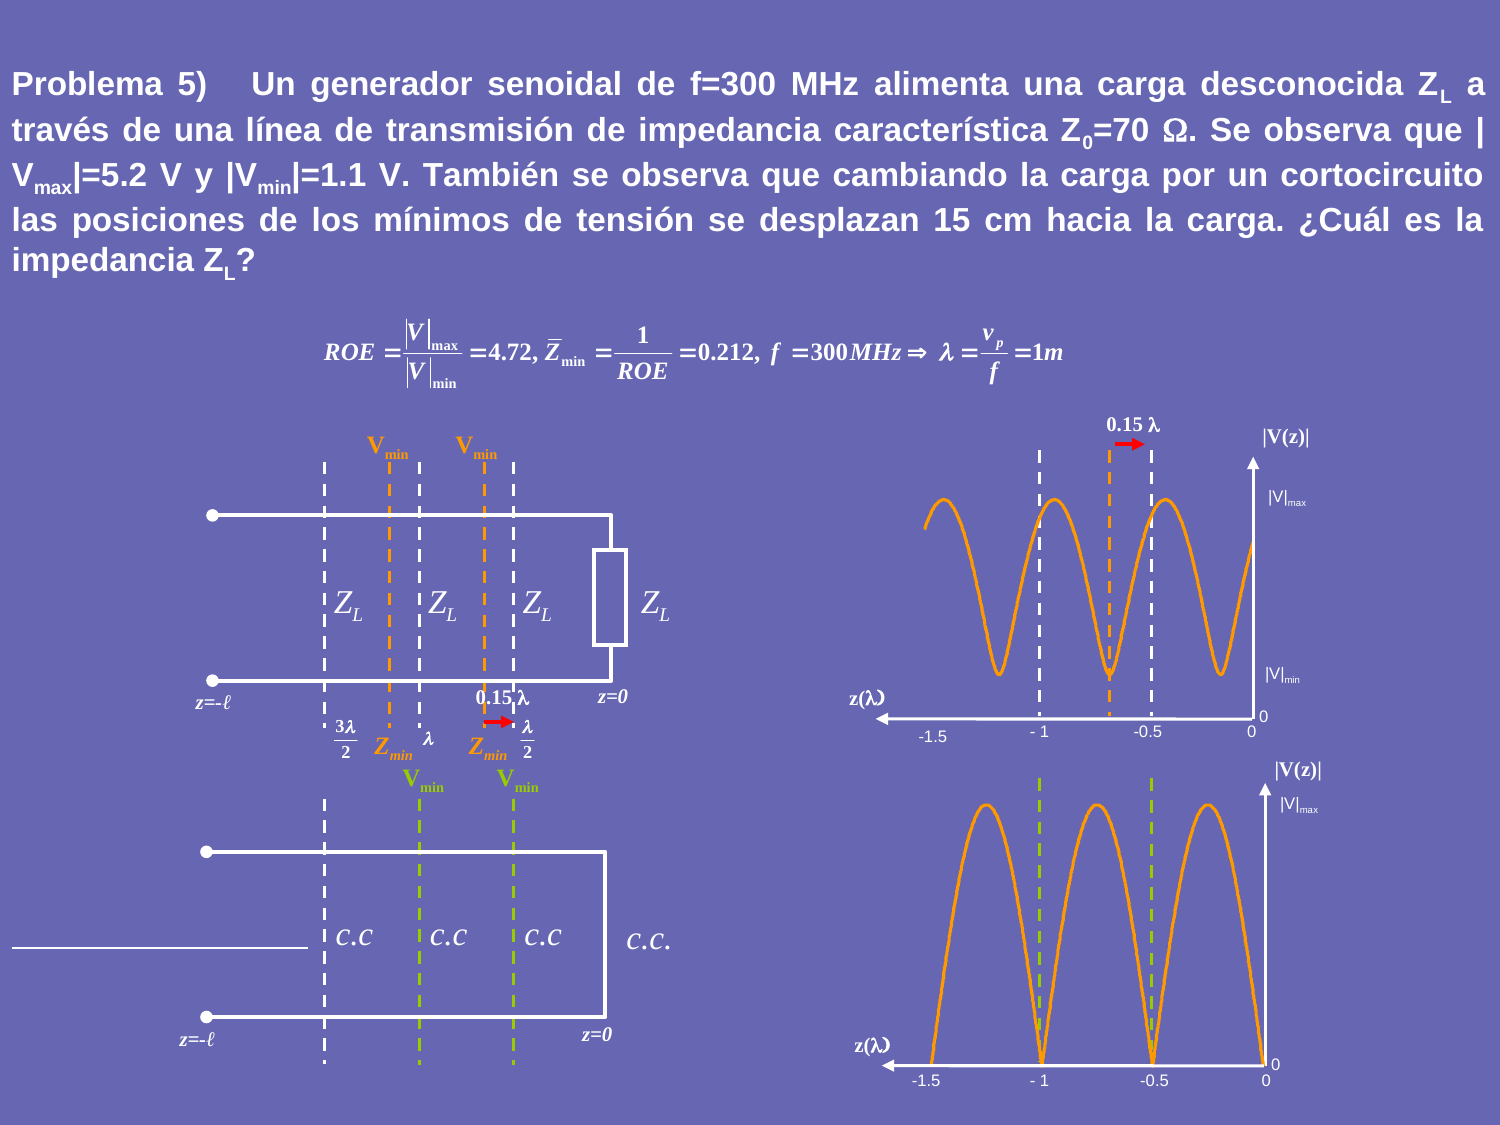

Problema 5) Un generador senoidal de f=300 MHz alimenta una carga desconocida ZL a través de una línea de transmisión de impedancia característica Z0=70 . Se observa que |Vmax|=5.2 V y |Vmin|=1.1 V. También se observa que cambiando la carga por un cortocircuito las posiciones de los mínimos de tensión se desplazan 15 cm hacia la carga. ¿Cuál es la impedancia ZL?
0.15 
0.15 
|V(z)|
z(
- 1
-0.5
-1.5
ZL
z=0
z=-ℓ
|V|max
|V|min
0
0
Vmin
Vmin
Zmin
Zmin
ZL
ZL
ZL
|V(z)|
|V|max
c.c.
z=0
z=-ℓ
z(
-1.5
- 1
-0.5
0
0
Vmin
Vmin
c.c
c.c
c.c